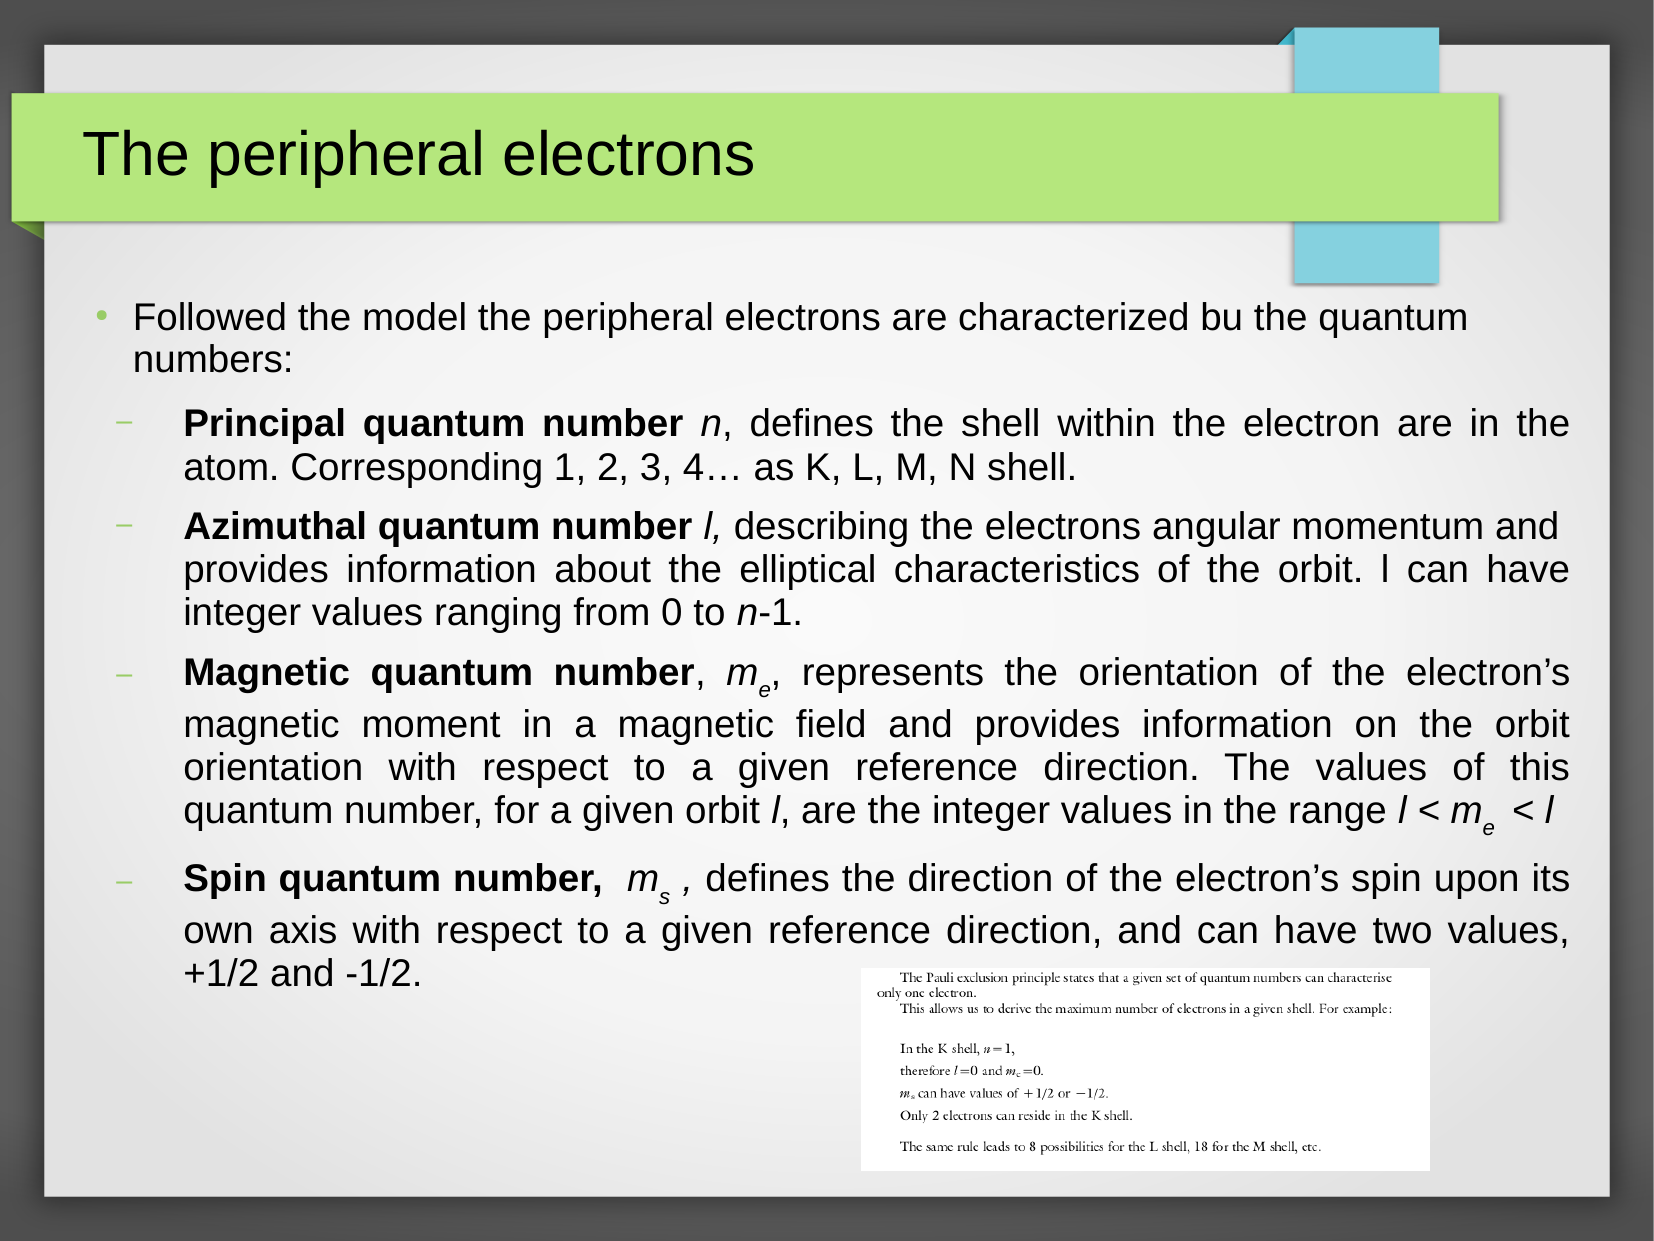

# The peripheral electrons
Followed the model the peripheral electrons are characterized bu the quantum numbers:
Principal quantum number n, defines the shell within the electron are in the atom. Corresponding 1, 2, 3, 4… as K, L, M, N shell.
Azimuthal quantum number l, describing the electrons angular momentum and provides information about the elliptical characteristics of the orbit. l can have integer values ranging from 0 to n-1.
Magnetic quantum number, me, represents the orientation of the electron’s magnetic moment in a magnetic field and provides information on the orbit orientation with respect to a given reference direction. The values of this quantum number, for a given orbit l, are the integer values in the range l < me < l
Spin quantum number, ms , defines the direction of the electron’s spin upon its own axis with respect to a given reference direction, and can have two values, +1/2 and -1/2.